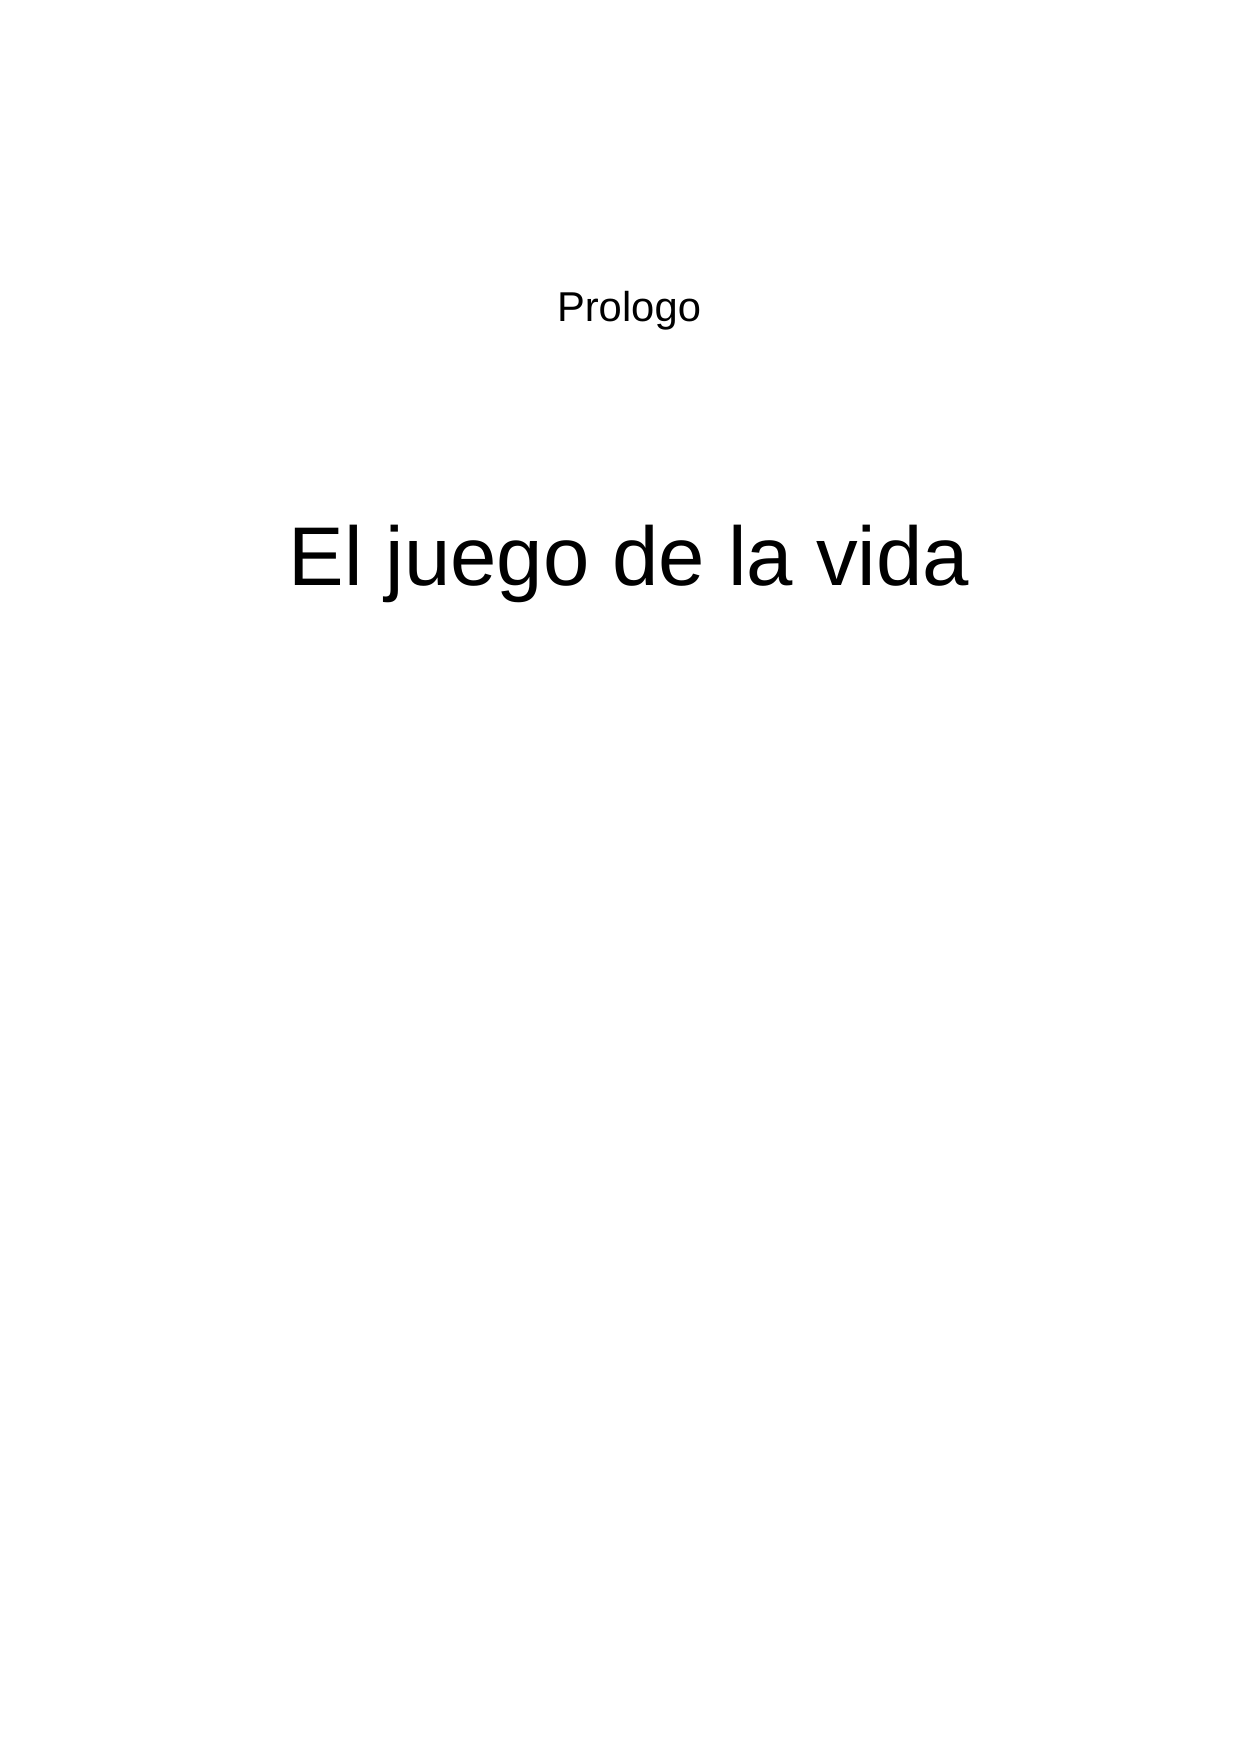

# Prologo El juego de la vida